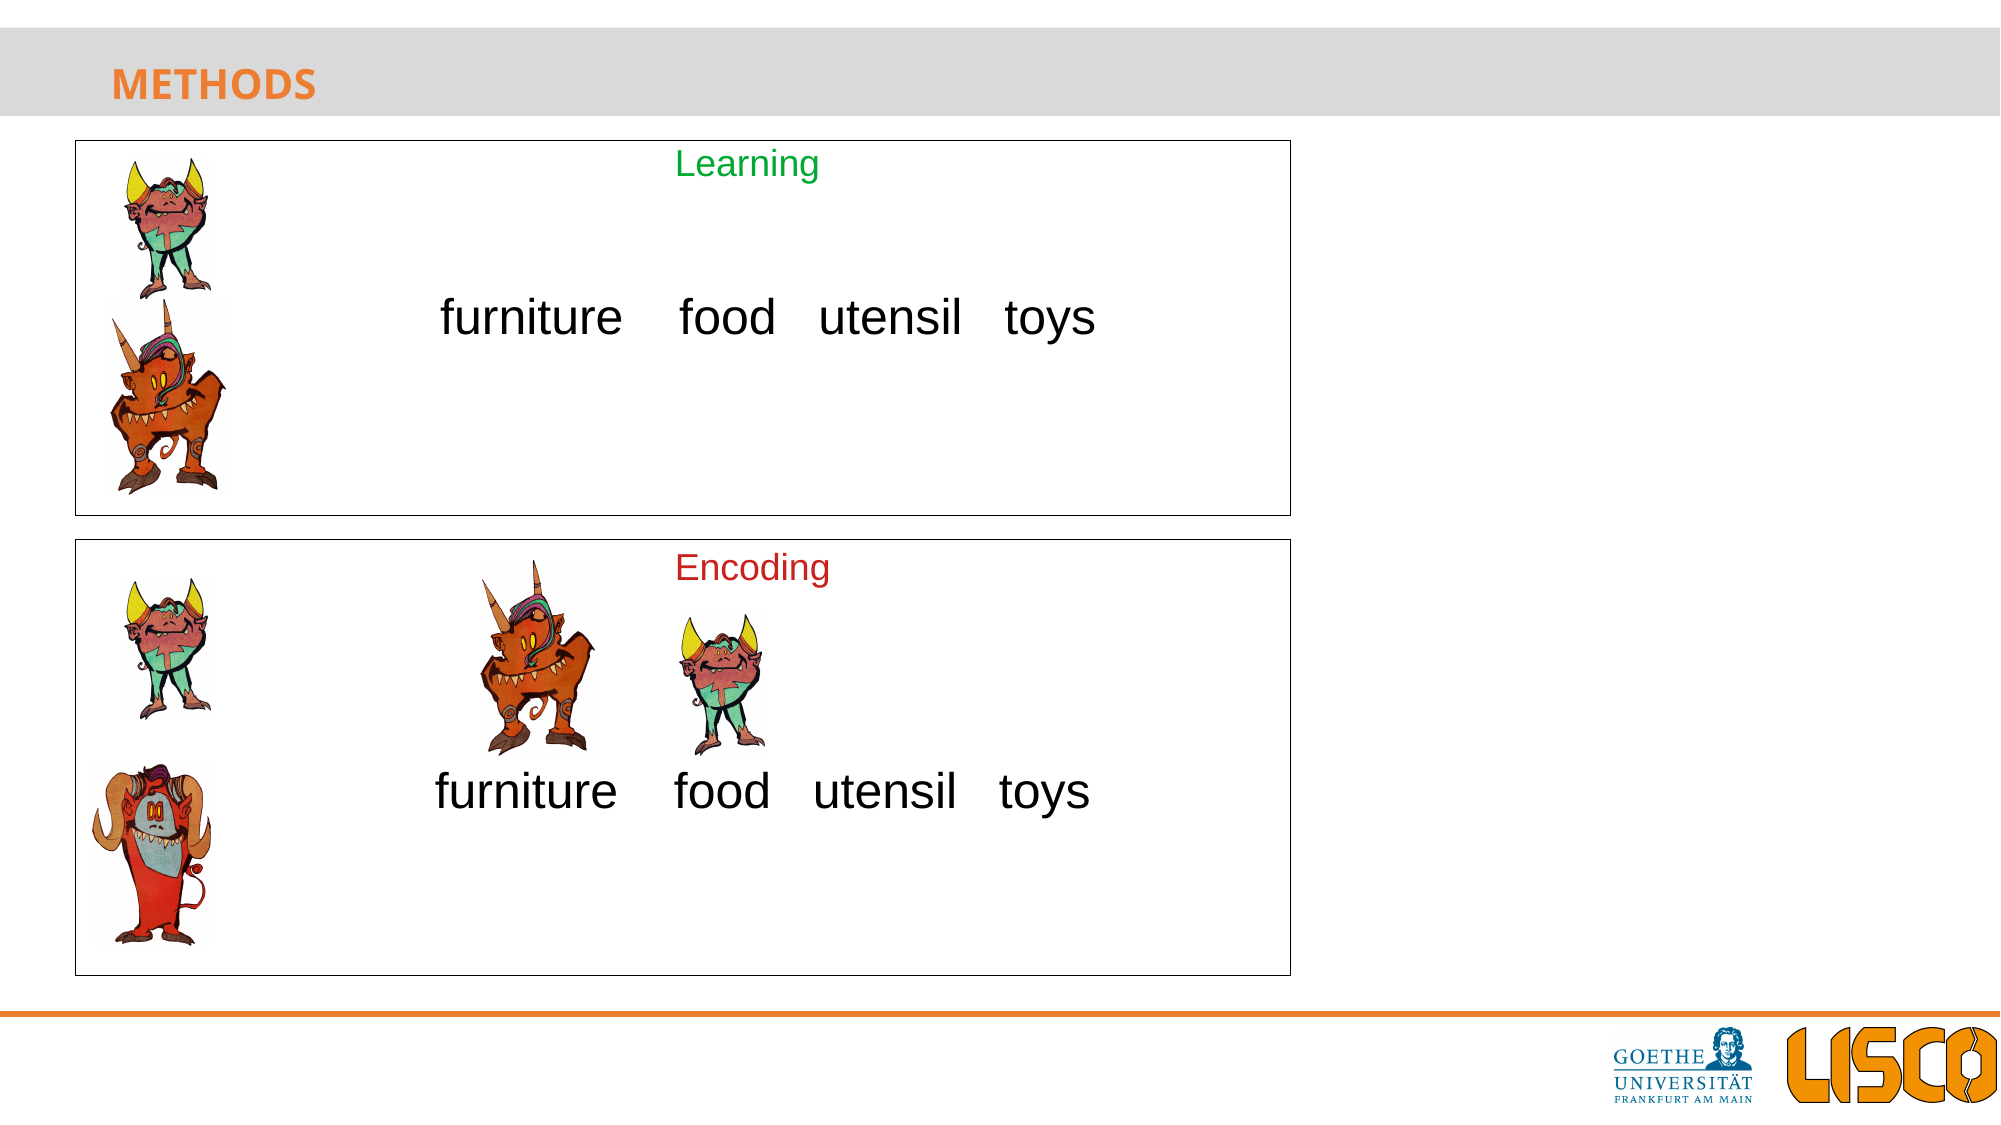

METHODS
Learning
furniture food utensil toys
Encoding
furniture food utensil toys